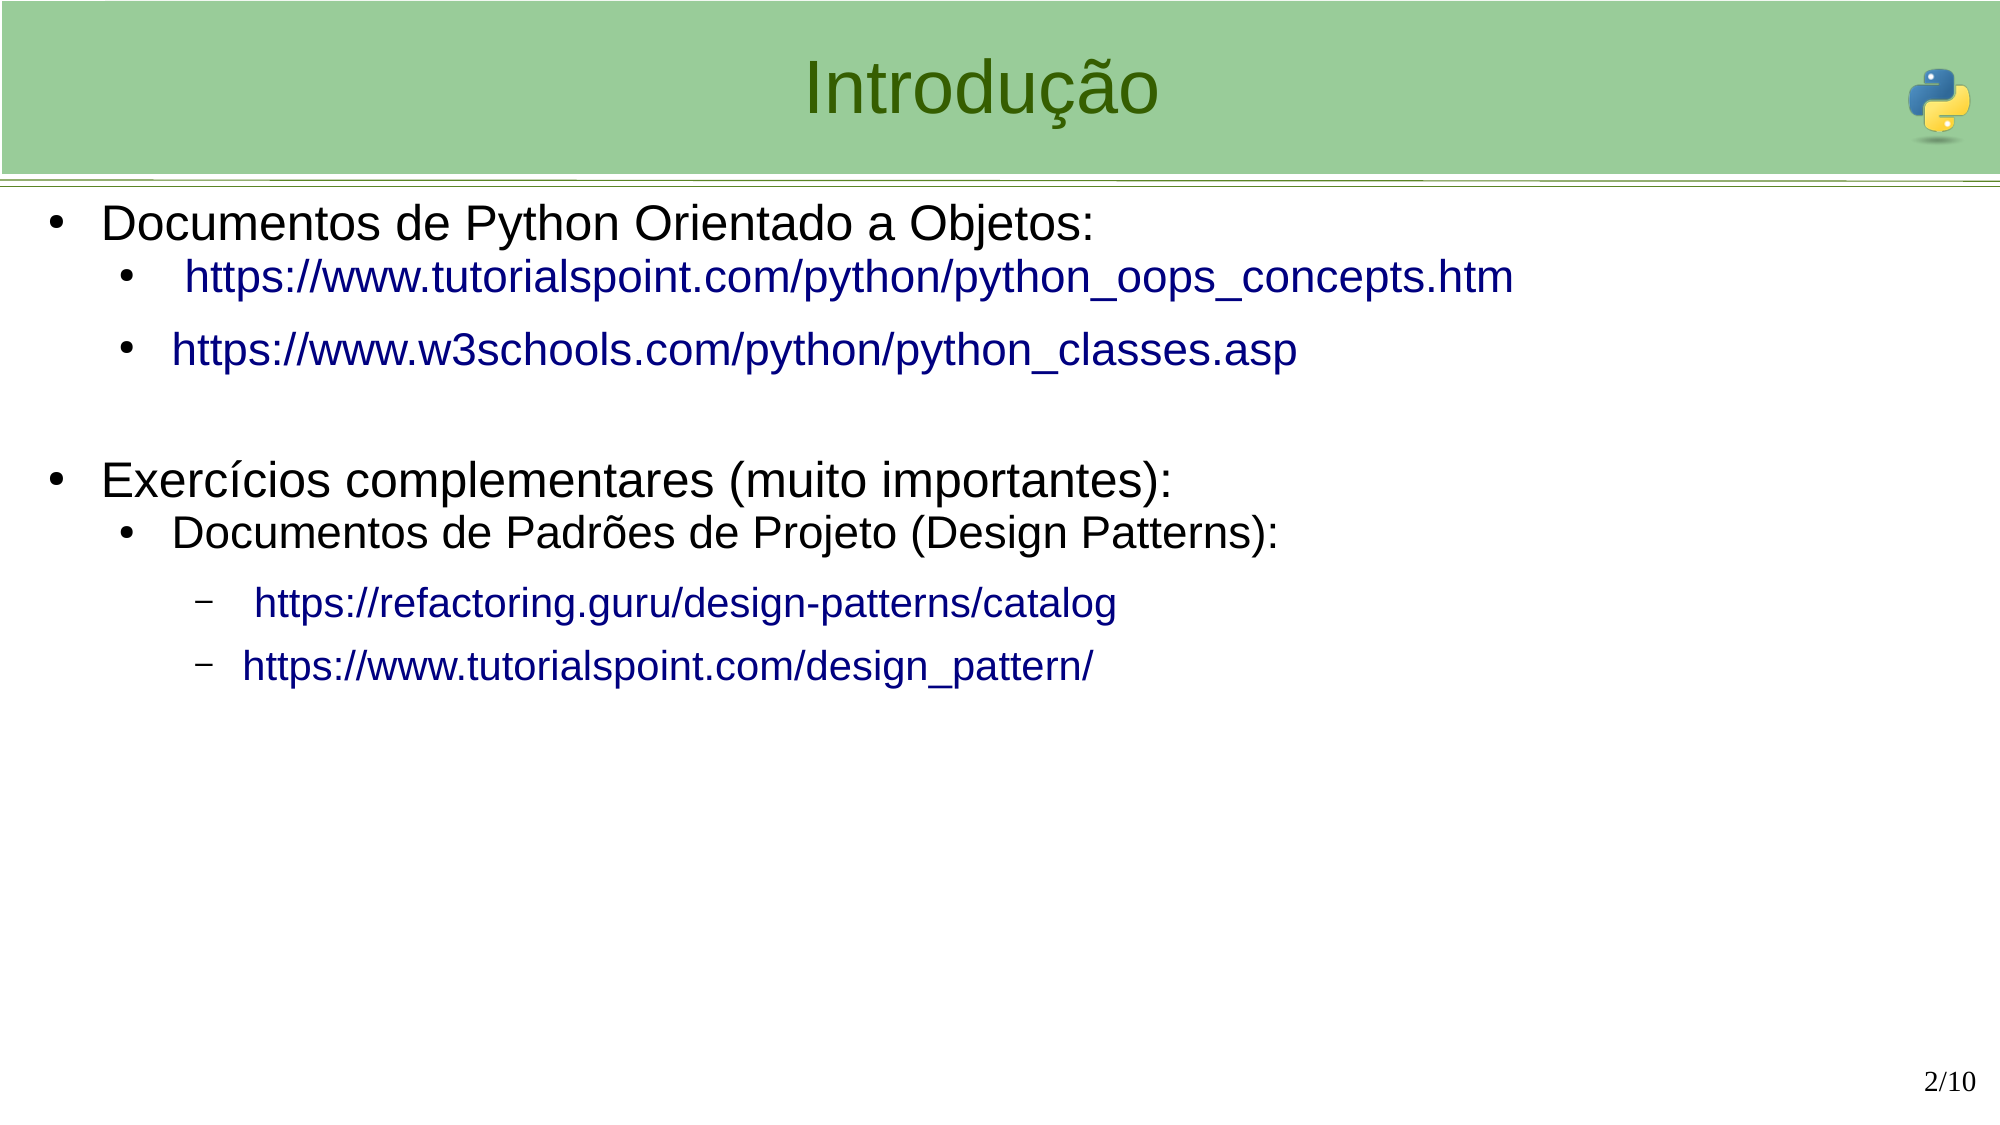

# Introdução
Documentos de Python Orientado a Objetos:
 https://www.tutorialspoint.com/python/python_oops_concepts.htm
https://www.w3schools.com/python/python_classes.asp
Exercícios complementares (muito importantes):
Documentos de Padrões de Projeto (Design Patterns):
 https://refactoring.guru/design-patterns/catalog
https://www.tutorialspoint.com/design_pattern/
2